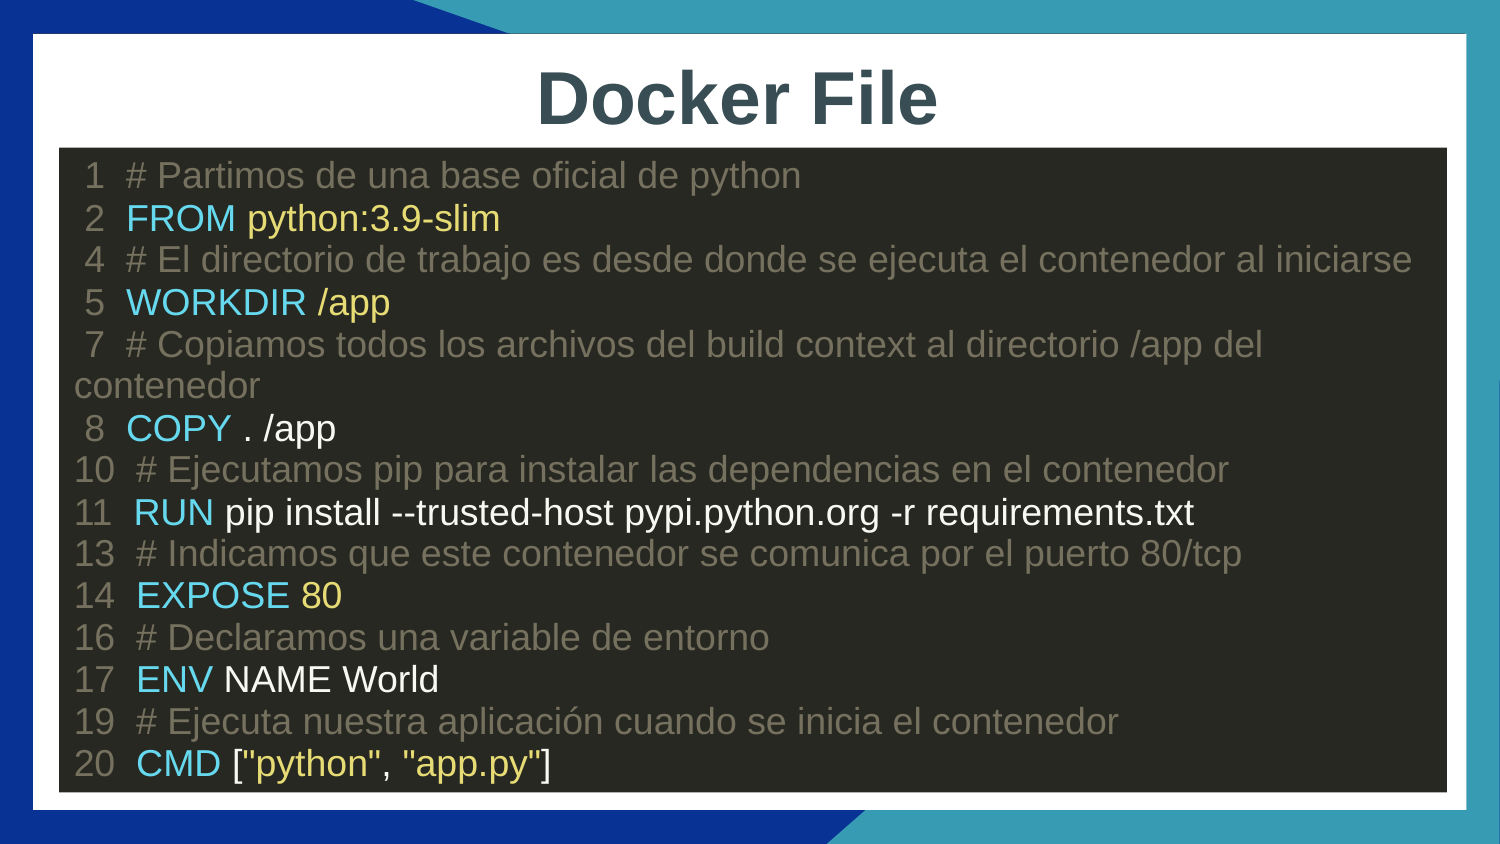

Docker File
 1 # Partimos de una base oficial de python
 2 FROM python:3.9-slim
 4 # El directorio de trabajo es desde donde se ejecuta el contenedor al iniciarse
 5 WORKDIR /app
 7 # Copiamos todos los archivos del build context al directorio /app del contenedor
 8 COPY . /app
10 # Ejecutamos pip para instalar las dependencias en el contenedor
11 RUN pip install --trusted-host pypi.python.org -r requirements.txt
13 # Indicamos que este contenedor se comunica por el puerto 80/tcp
14 EXPOSE 80
16 # Declaramos una variable de entorno
17 ENV NAME World
19 # Ejecuta nuestra aplicación cuando se inicia el contenedor
20 CMD ["python", "app.py"]